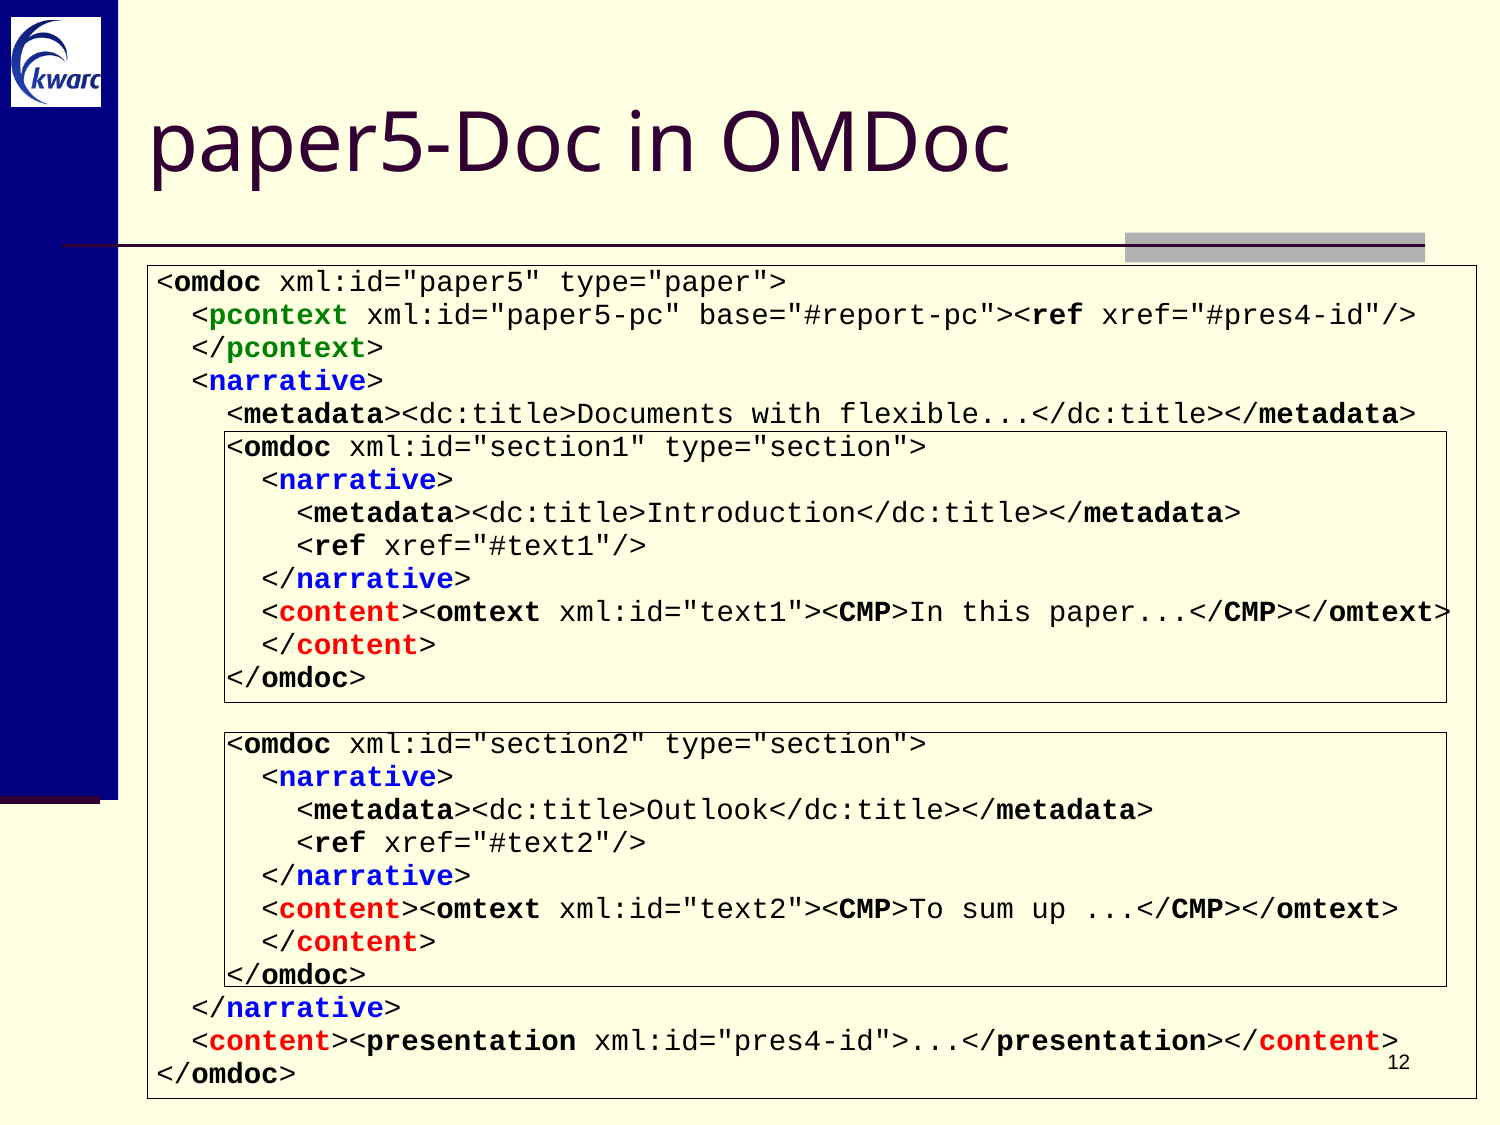

# paper5-Doc in OMDoc
<omdoc xml:id="paper5" type="paper">
 <pcontext xml:id="paper5-pc" base="#report-pc"><ref xref="#pres4-id"/>
 </pcontext>
 <narrative>
 <metadata><dc:title>Documents with flexible...</dc:title></metadata>
 <omdoc xml:id="section1" type="section">
 <narrative>
 <metadata><dc:title>Introduction</dc:title></metadata>
 <ref xref="#text1"/>
 </narrative>
 <content><omtext xml:id="text1"><CMP>In this paper...</CMP></omtext>
 </content>
 </omdoc>
 <omdoc xml:id="section2" type="section">
 <narrative>
 <metadata><dc:title>Outlook</dc:title></metadata>
 <ref xref="#text2"/>
 </narrative>
 <content><omtext xml:id="text2"><CMP>To sum up ...</CMP></omtext>
 </content>
 </omdoc>
 </narrative>
 <content><presentation xml:id="pres4-id">...</presentation></content>
</omdoc>
12